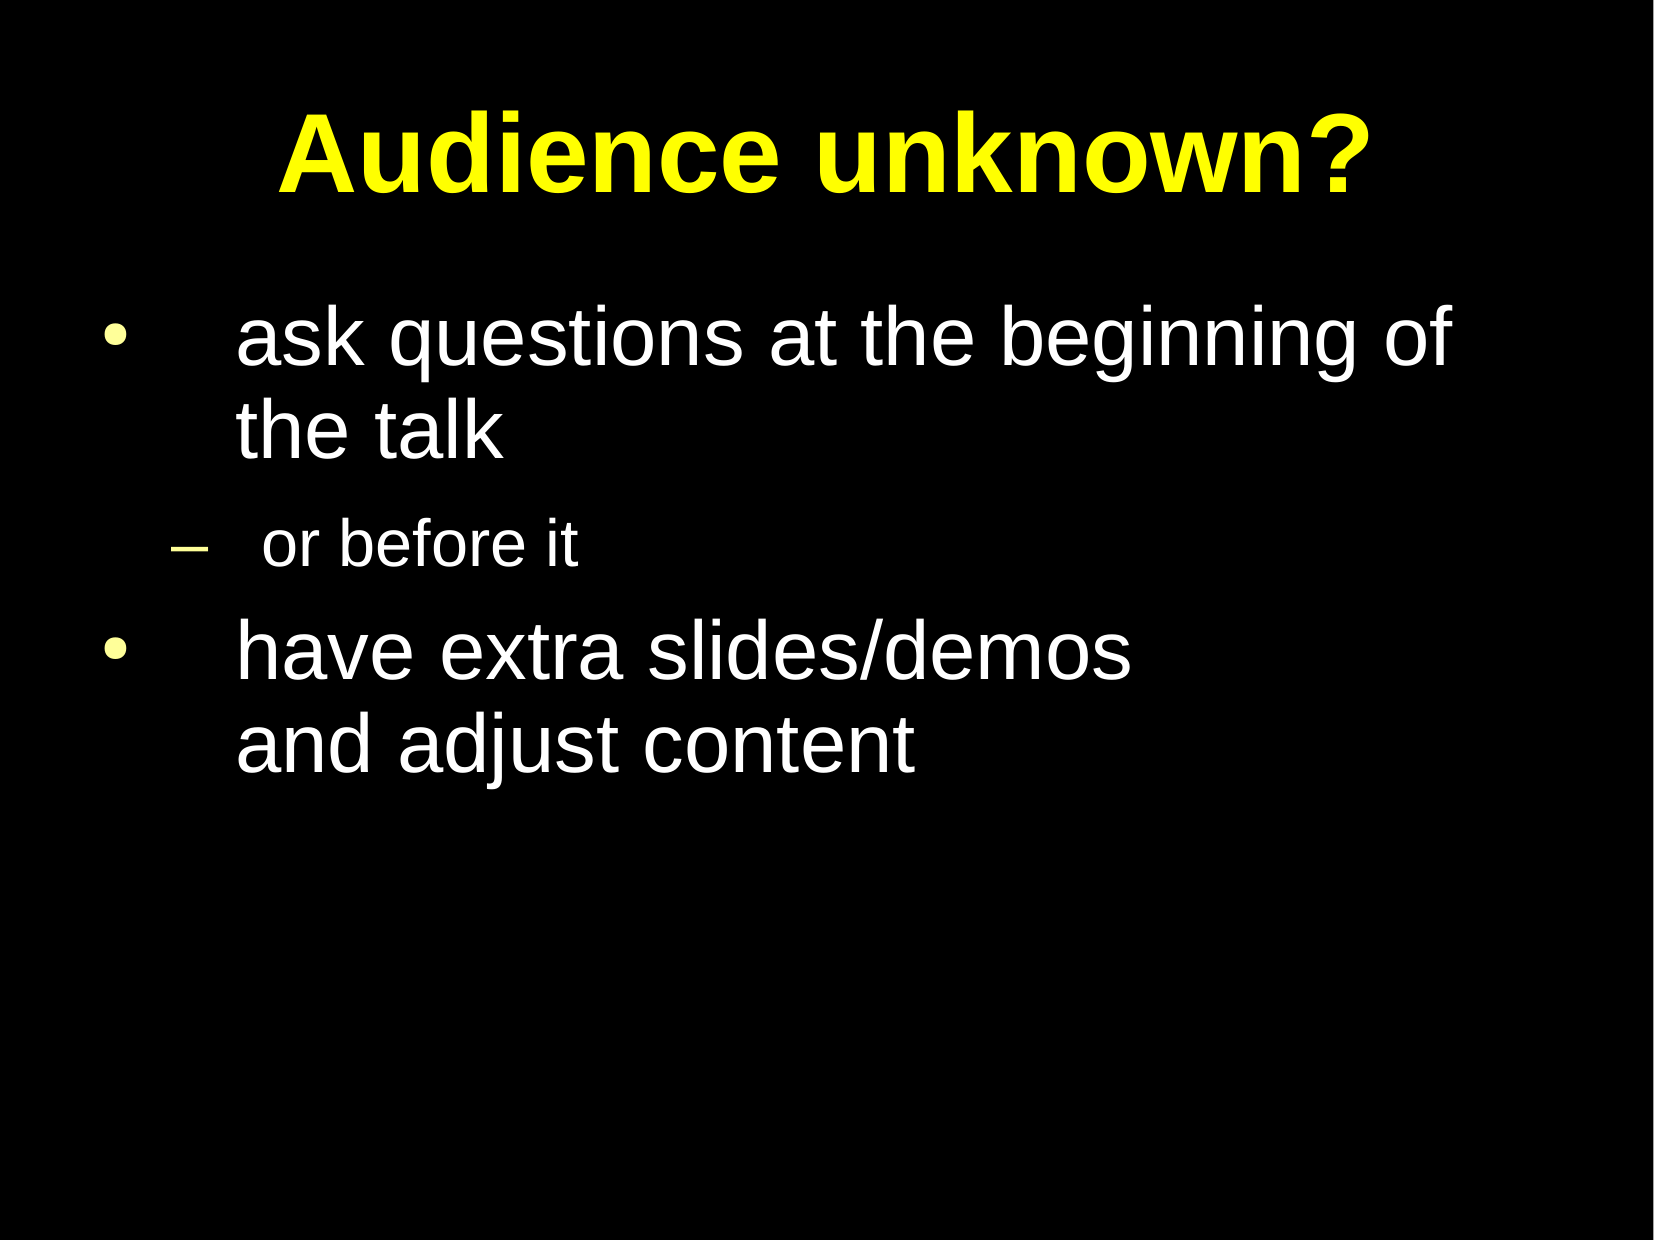

# Audience unknown?
ask questions at the beginning of the talk
or before it
have extra slides/demos
and adjust content